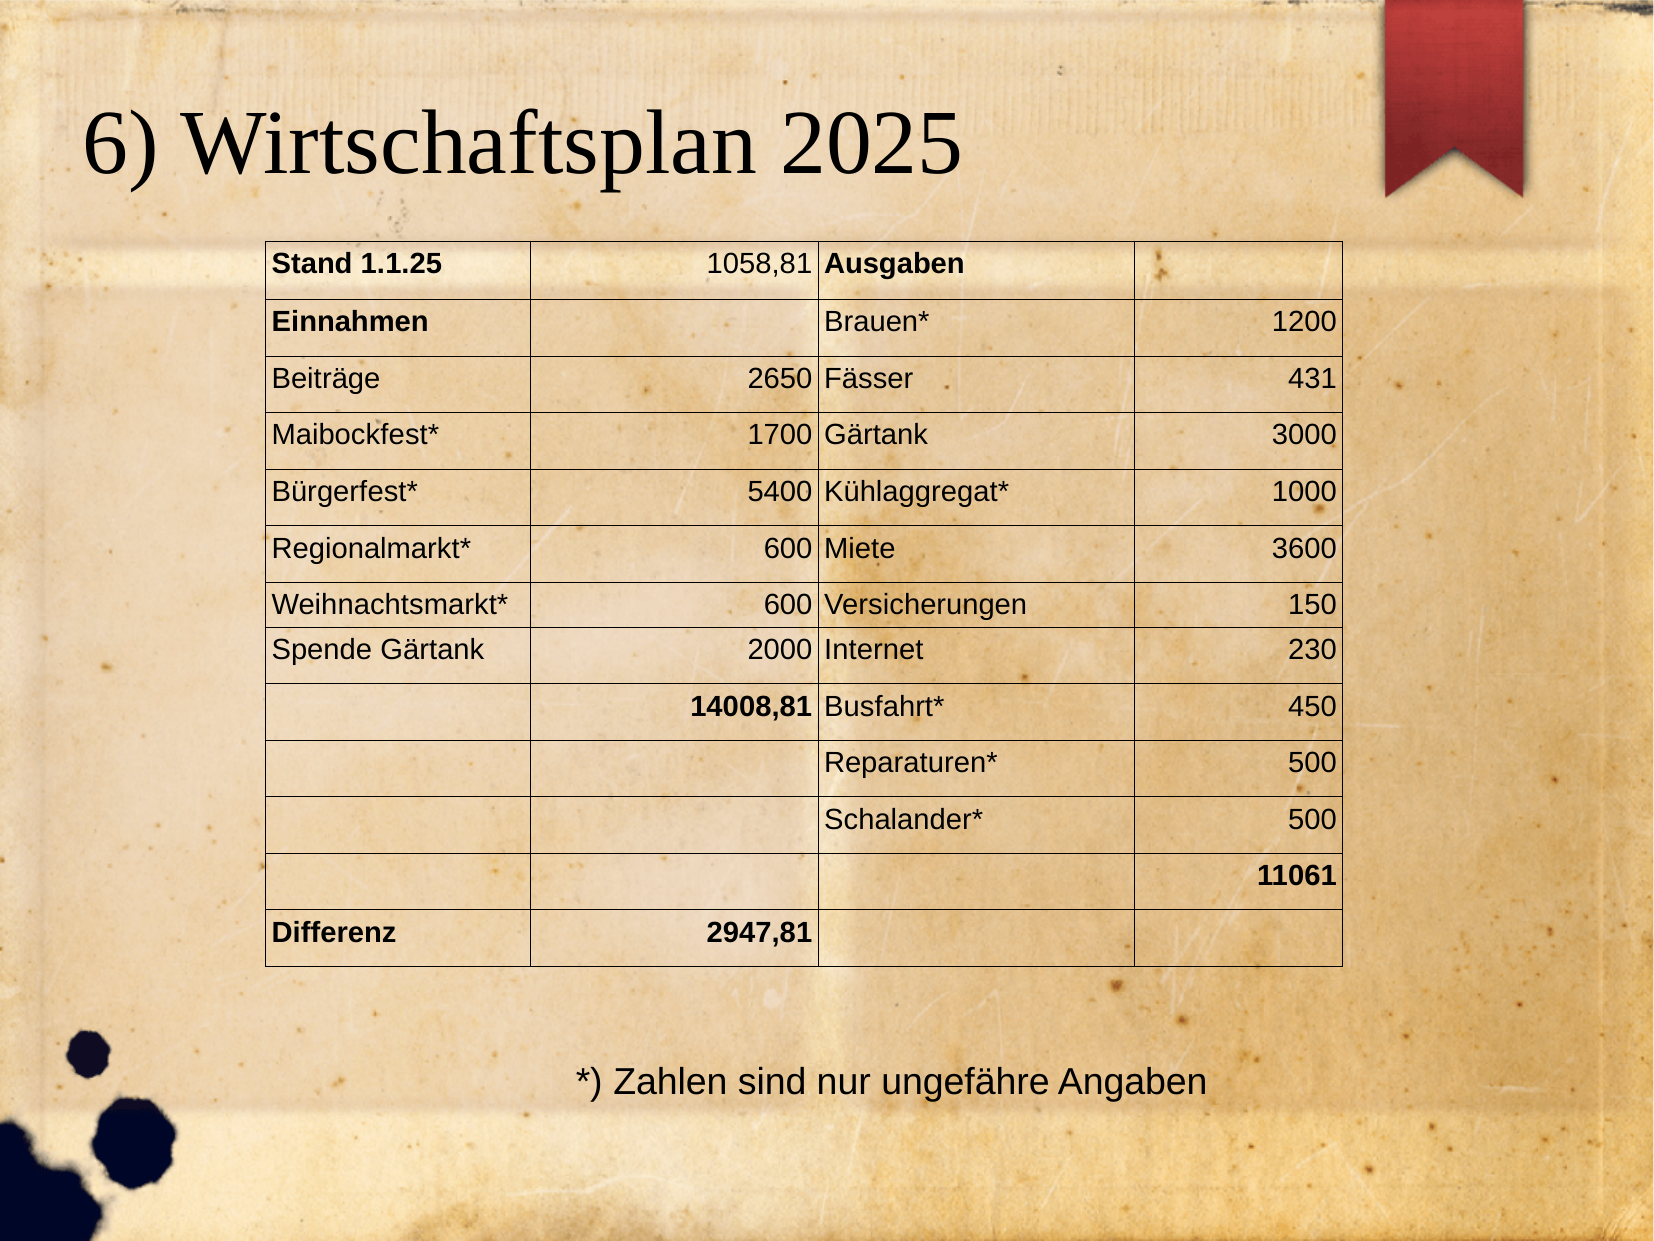

# 6) Wirtschaftsplan 2025
| Stand 1.1.25 | 1058,81 | Ausgaben | |
| --- | --- | --- | --- |
| Einnahmen | | Brauen\* | 1200 |
| Beiträge | 2650 | Fässer | 431 |
| Maibockfest\* | 1700 | Gärtank | 3000 |
| Bürgerfest\* | 5400 | Kühlaggregat\* | 1000 |
| Regionalmarkt\* | 600 | Miete | 3600 |
| Weihnachtsmarkt\* | 600 | Versicherungen | 150 |
| Spende Gärtank | 2000 | Internet | 230 |
| | 14008,81 | Busfahrt\* | 450 |
| | | Reparaturen\* | 500 |
| | | Schalander\* | 500 |
| | | | 11061 |
| Differenz | 2947,81 | | |
*) Zahlen sind nur ungefähre Angaben